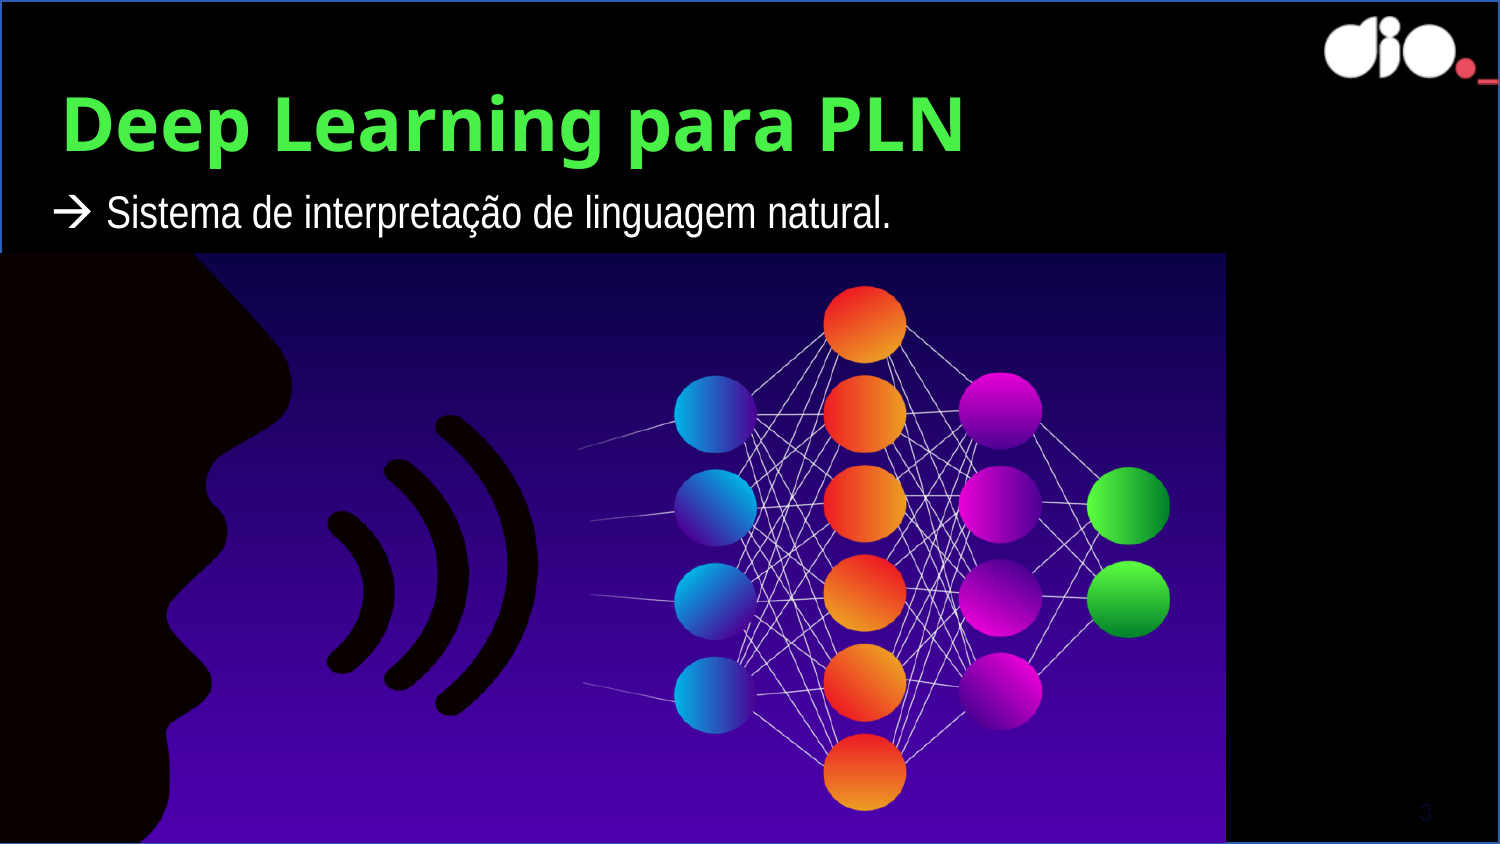

Deep Learning para PLN
#  Sistema de interpretação de linguagem natural.
2